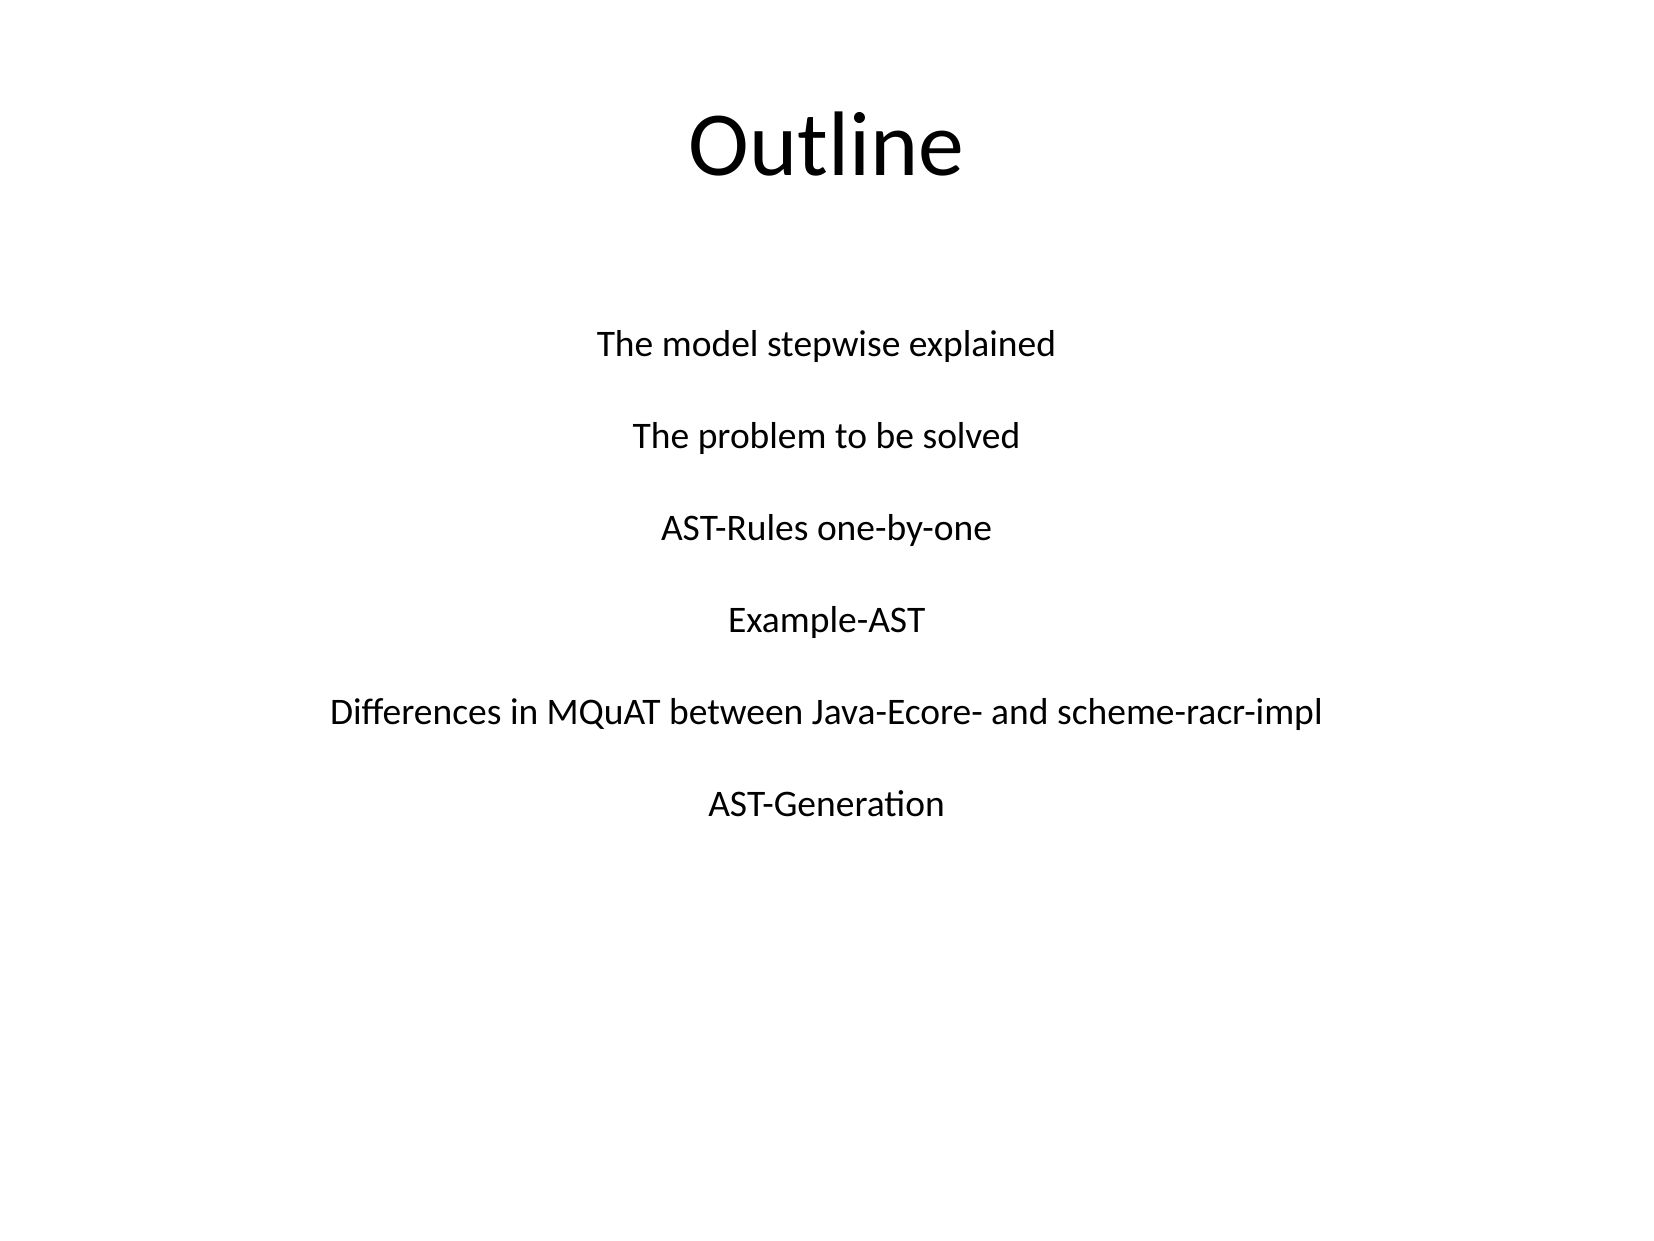

# Outline
The model stepwise explained
The problem to be solved
AST-Rules one-by-one
Example-AST
Differences in MQuAT between Java-Ecore- and scheme-racr-impl
AST-Generation